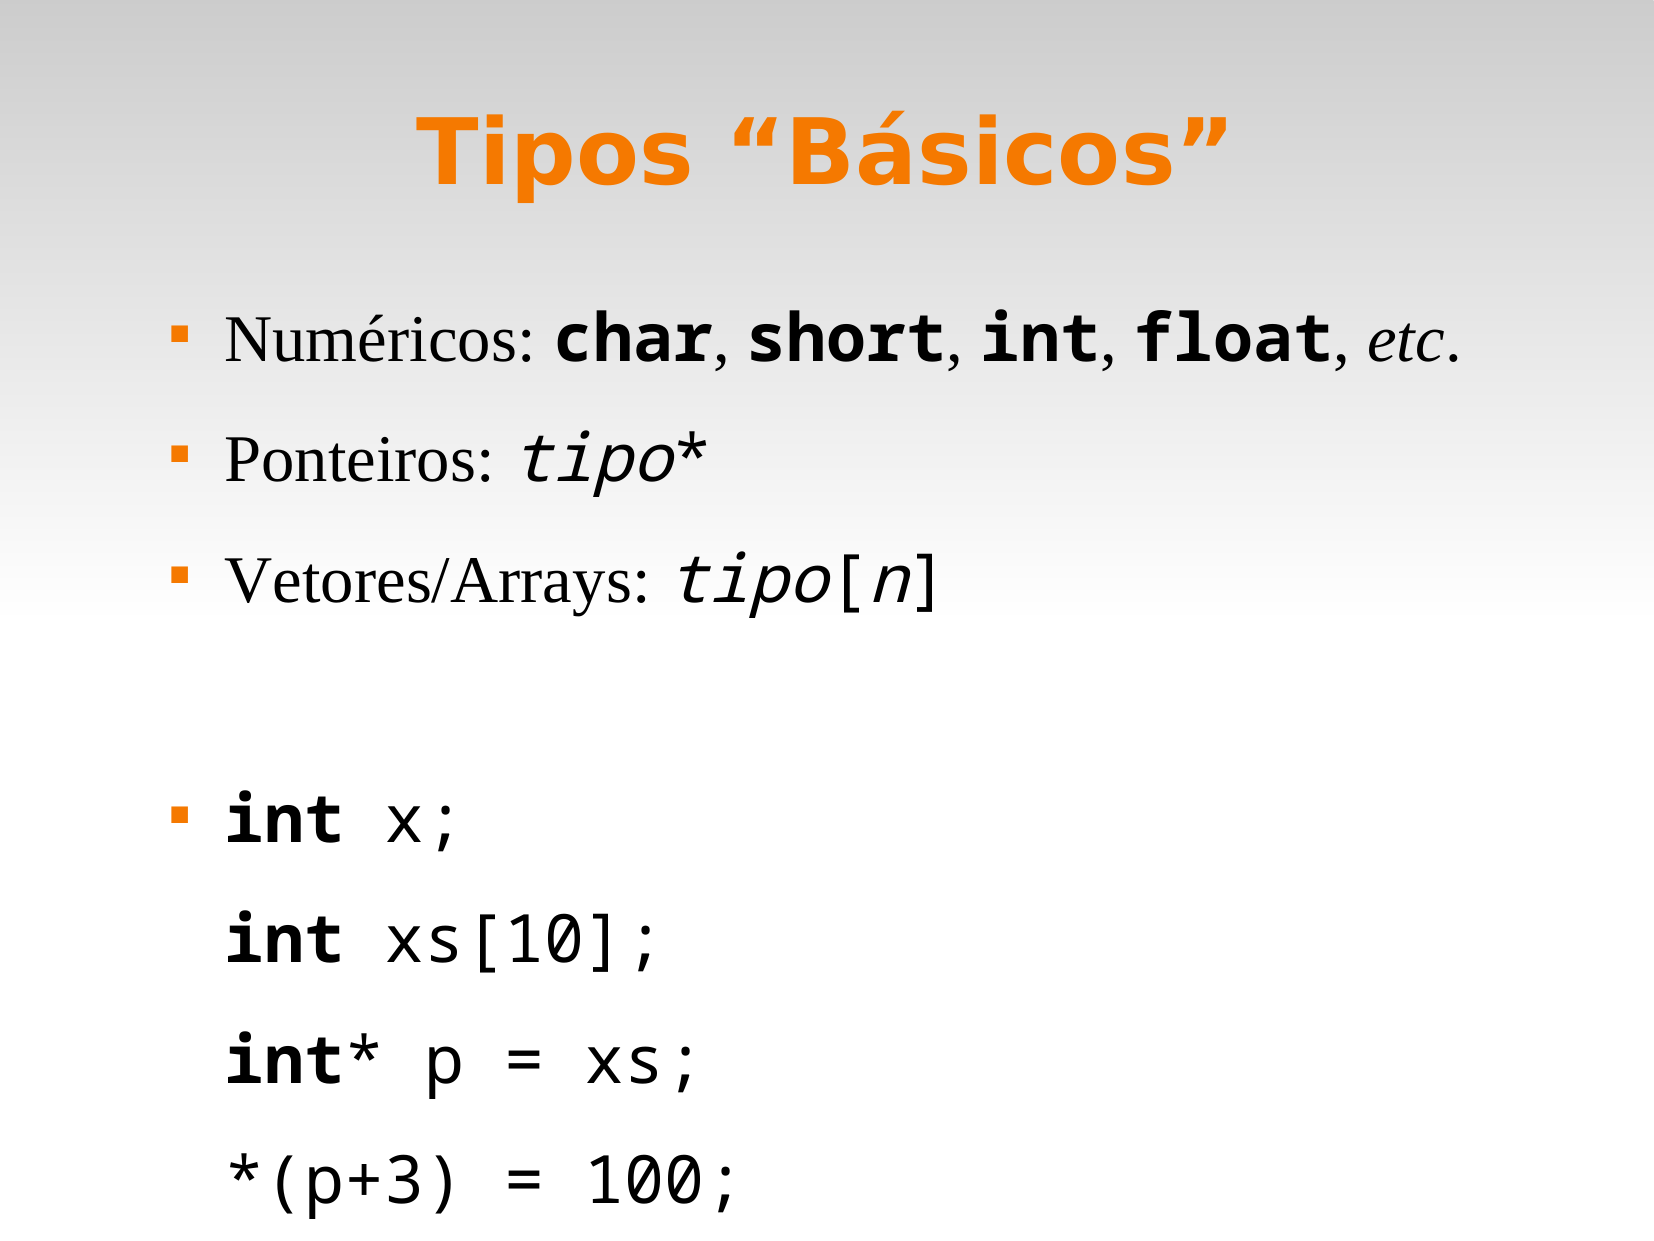

# Tipos “Básicos”
Numéricos: char, short, int, float, etc.
Ponteiros: tipo*
Vetores/Arrays: tipo[n]
int x;
int xs[10];
int* p = xs;
*(p+3) = 100;